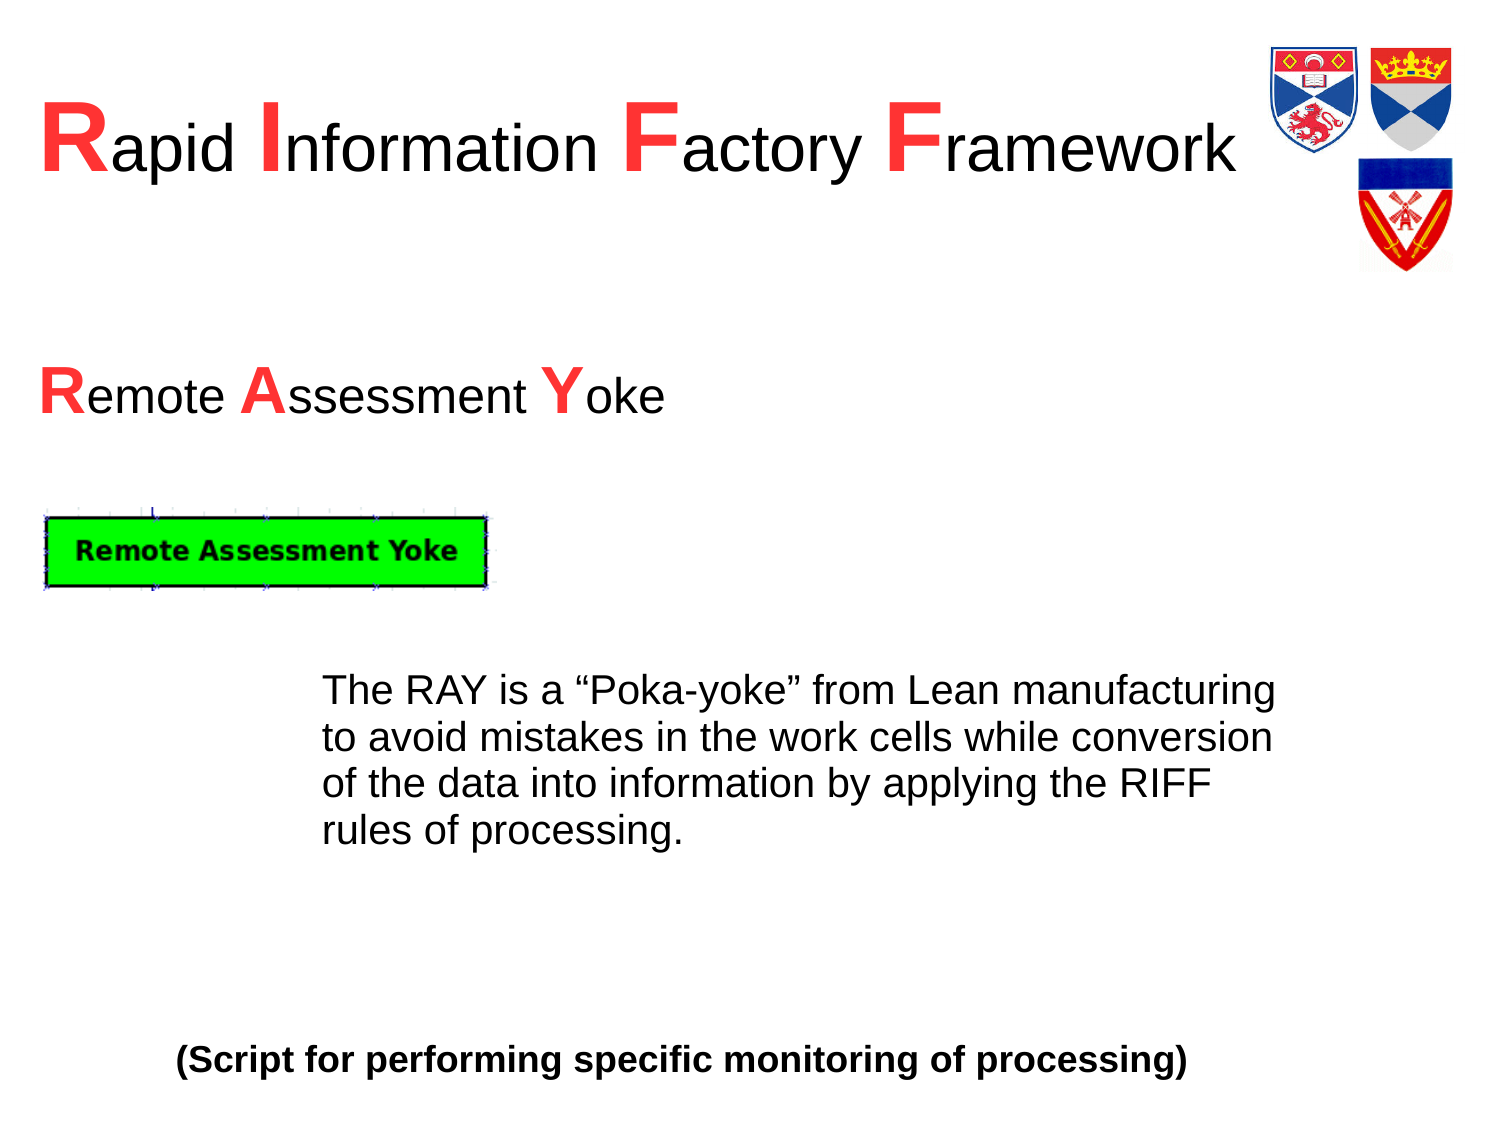

Rapid Information Factory Framework
Remote Assessment Yoke
The RAY is a “Poka-yoke” from Lean manufacturing to avoid mistakes in the work cells while conversion of the data into information by applying the RIFF rules of processing.
(Script for performing specific monitoring of processing)